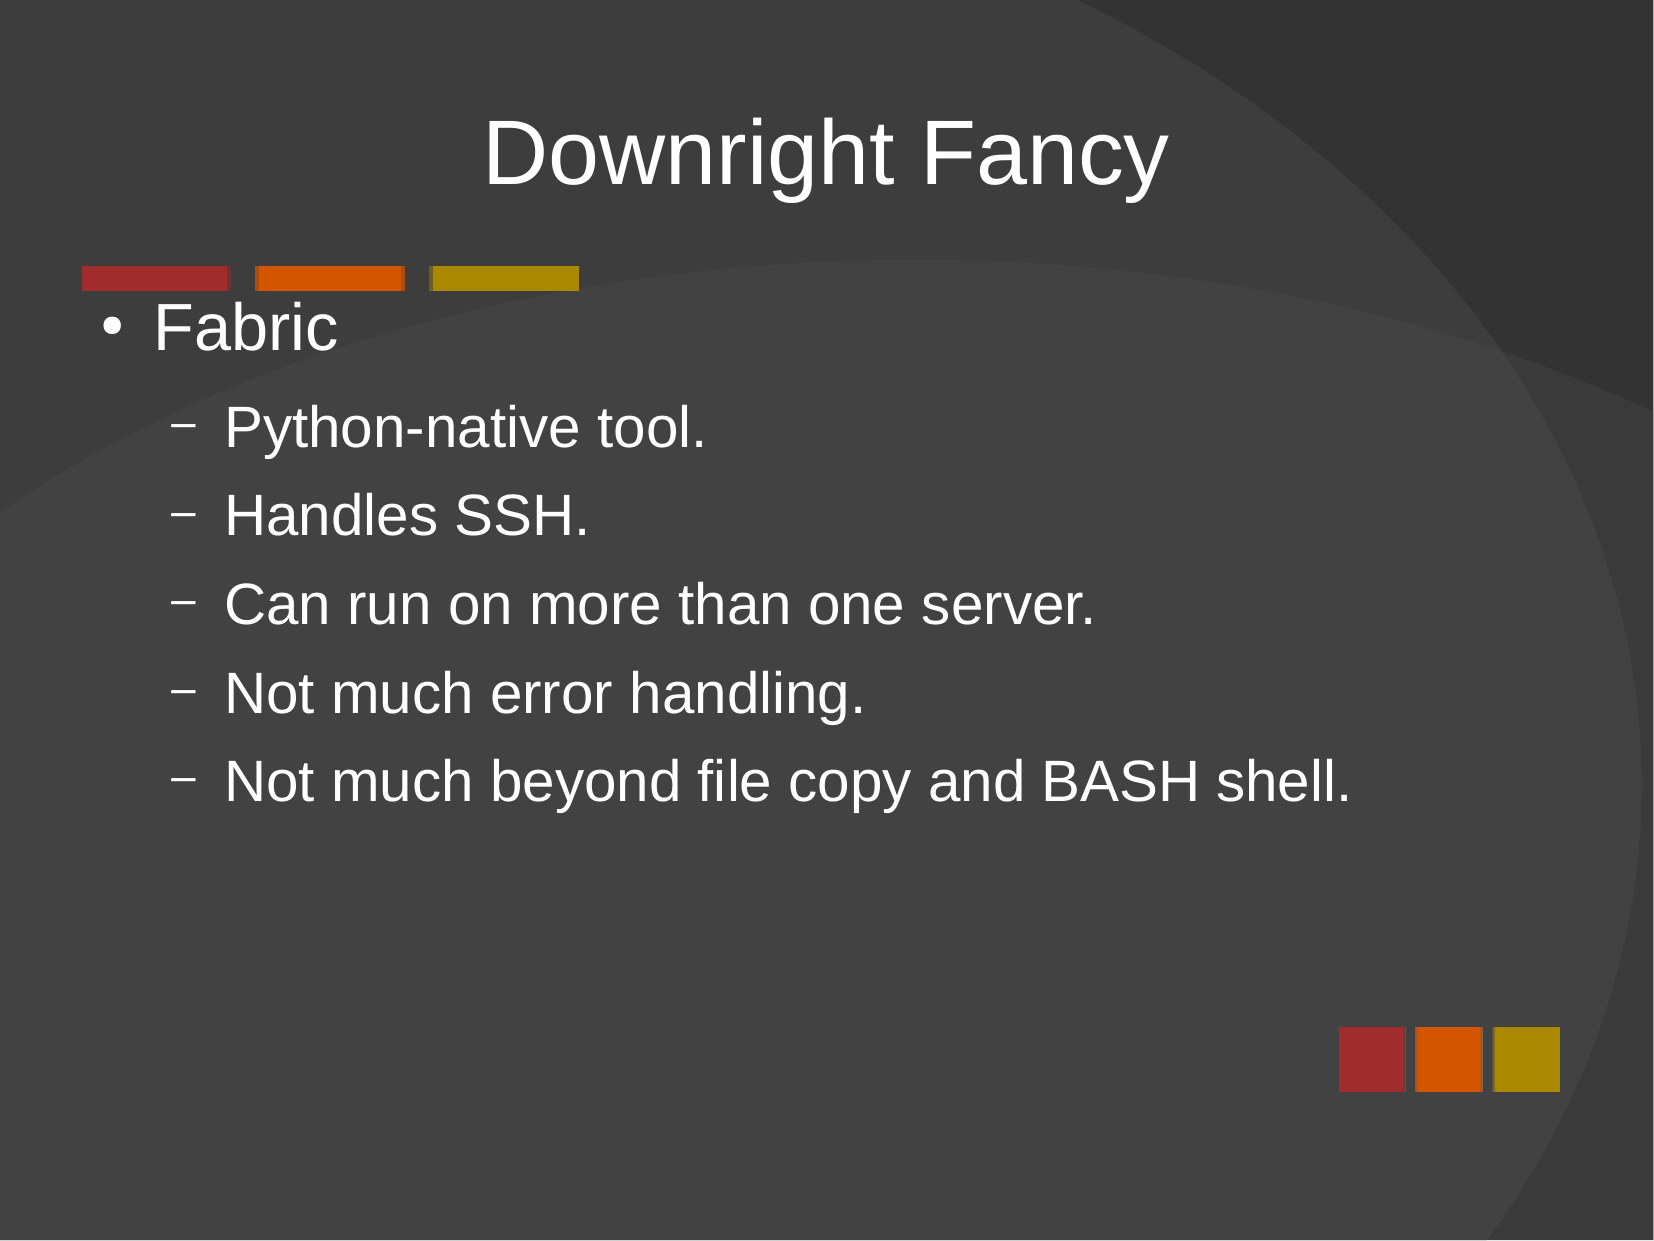

# Downright Fancy
Fabric
Python-native tool.
Handles SSH.
Can run on more than one server.
Not much error handling.
Not much beyond file copy and BASH shell.